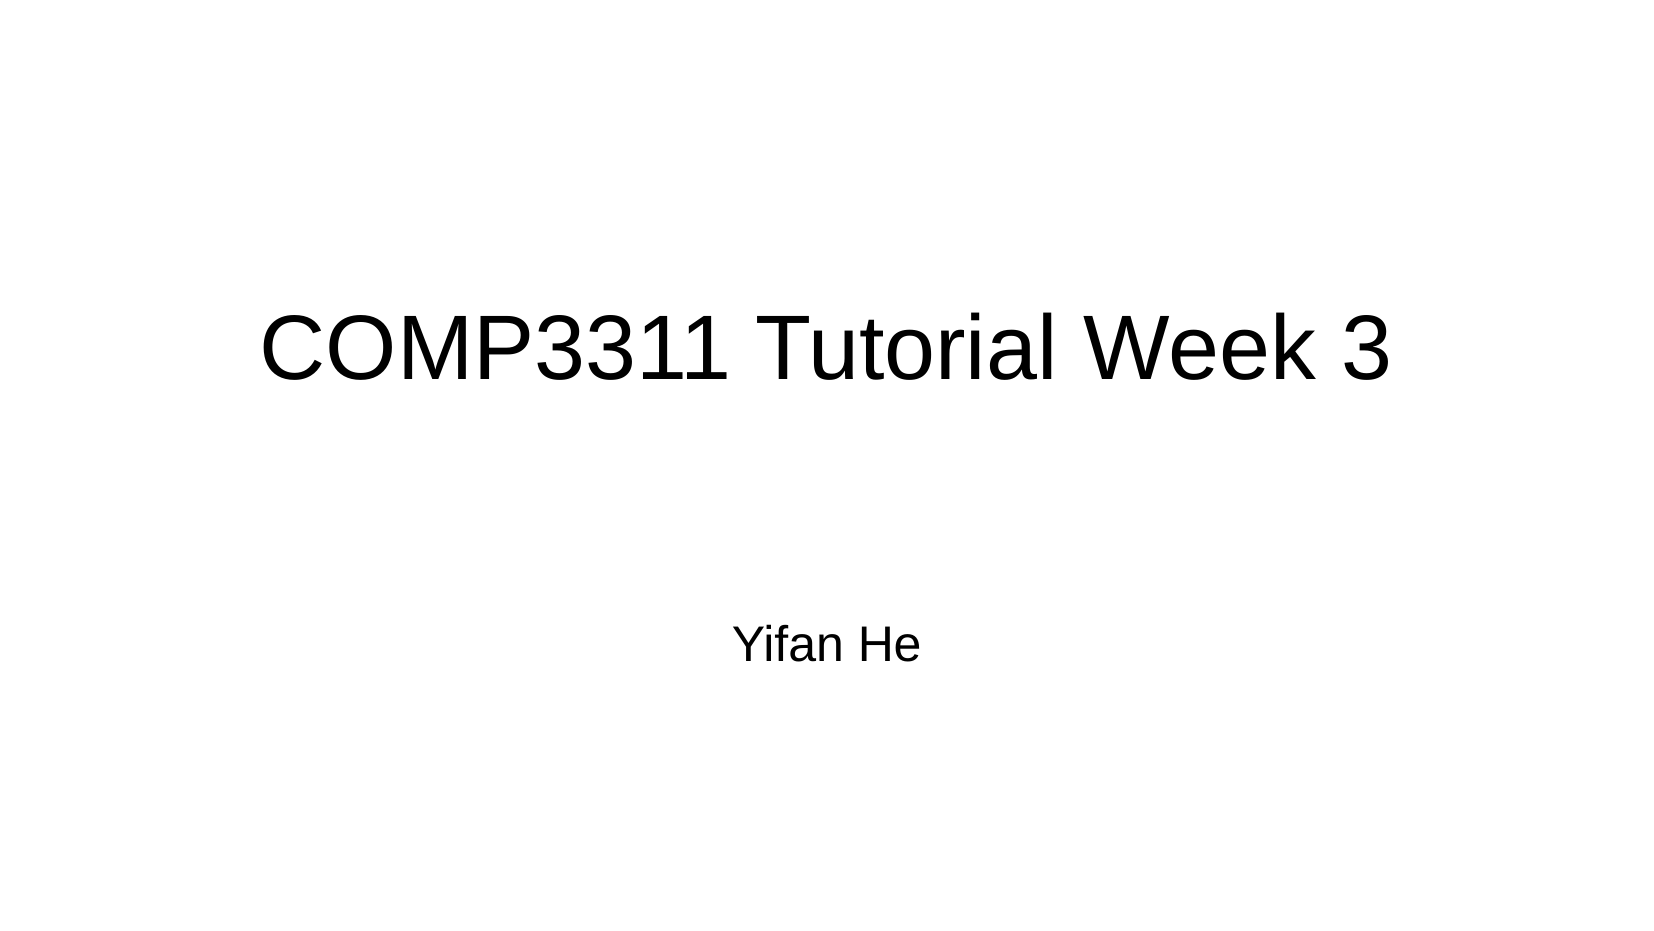

# COMP3311 Tutorial Week 3
Yifan He